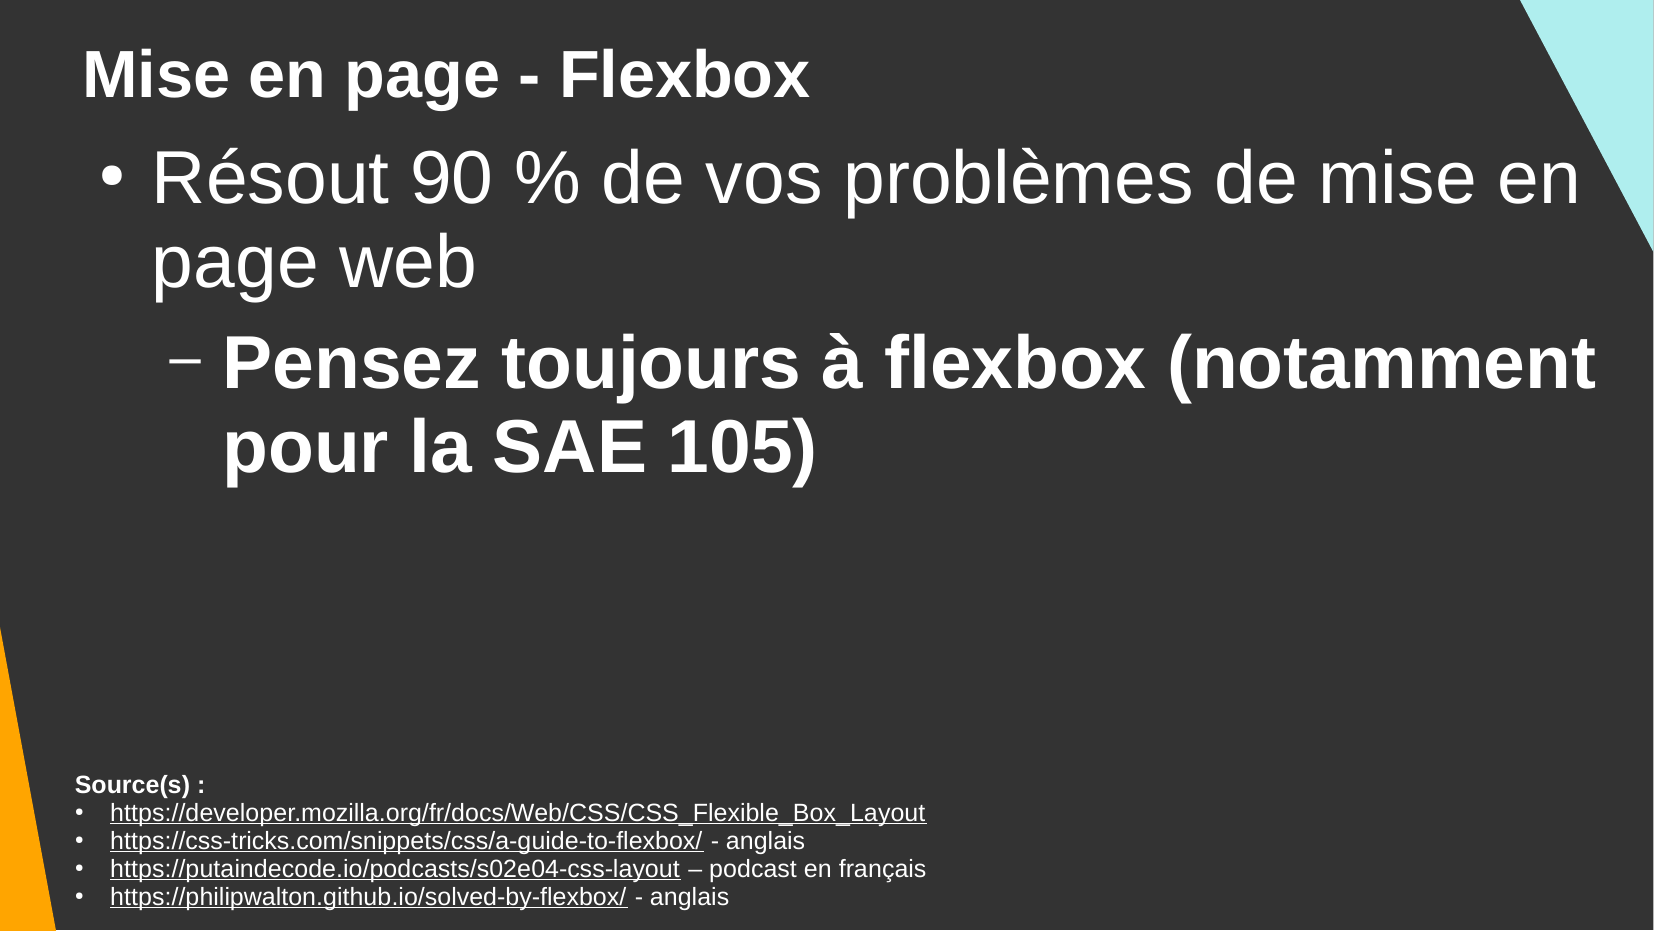

# Mise en page - Flexbox
Résout 90 % de vos problèmes de mise en page web
Pensez toujours à flexbox (notamment pour la SAE 105)
Source(s) :
https://developer.mozilla.org/fr/docs/Web/CSS/CSS_Flexible_Box_Layout
https://css-tricks.com/snippets/css/a-guide-to-flexbox/ - anglais
https://putaindecode.io/podcasts/s02e04-css-layout – podcast en français
https://philipwalton.github.io/solved-by-flexbox/ - anglais